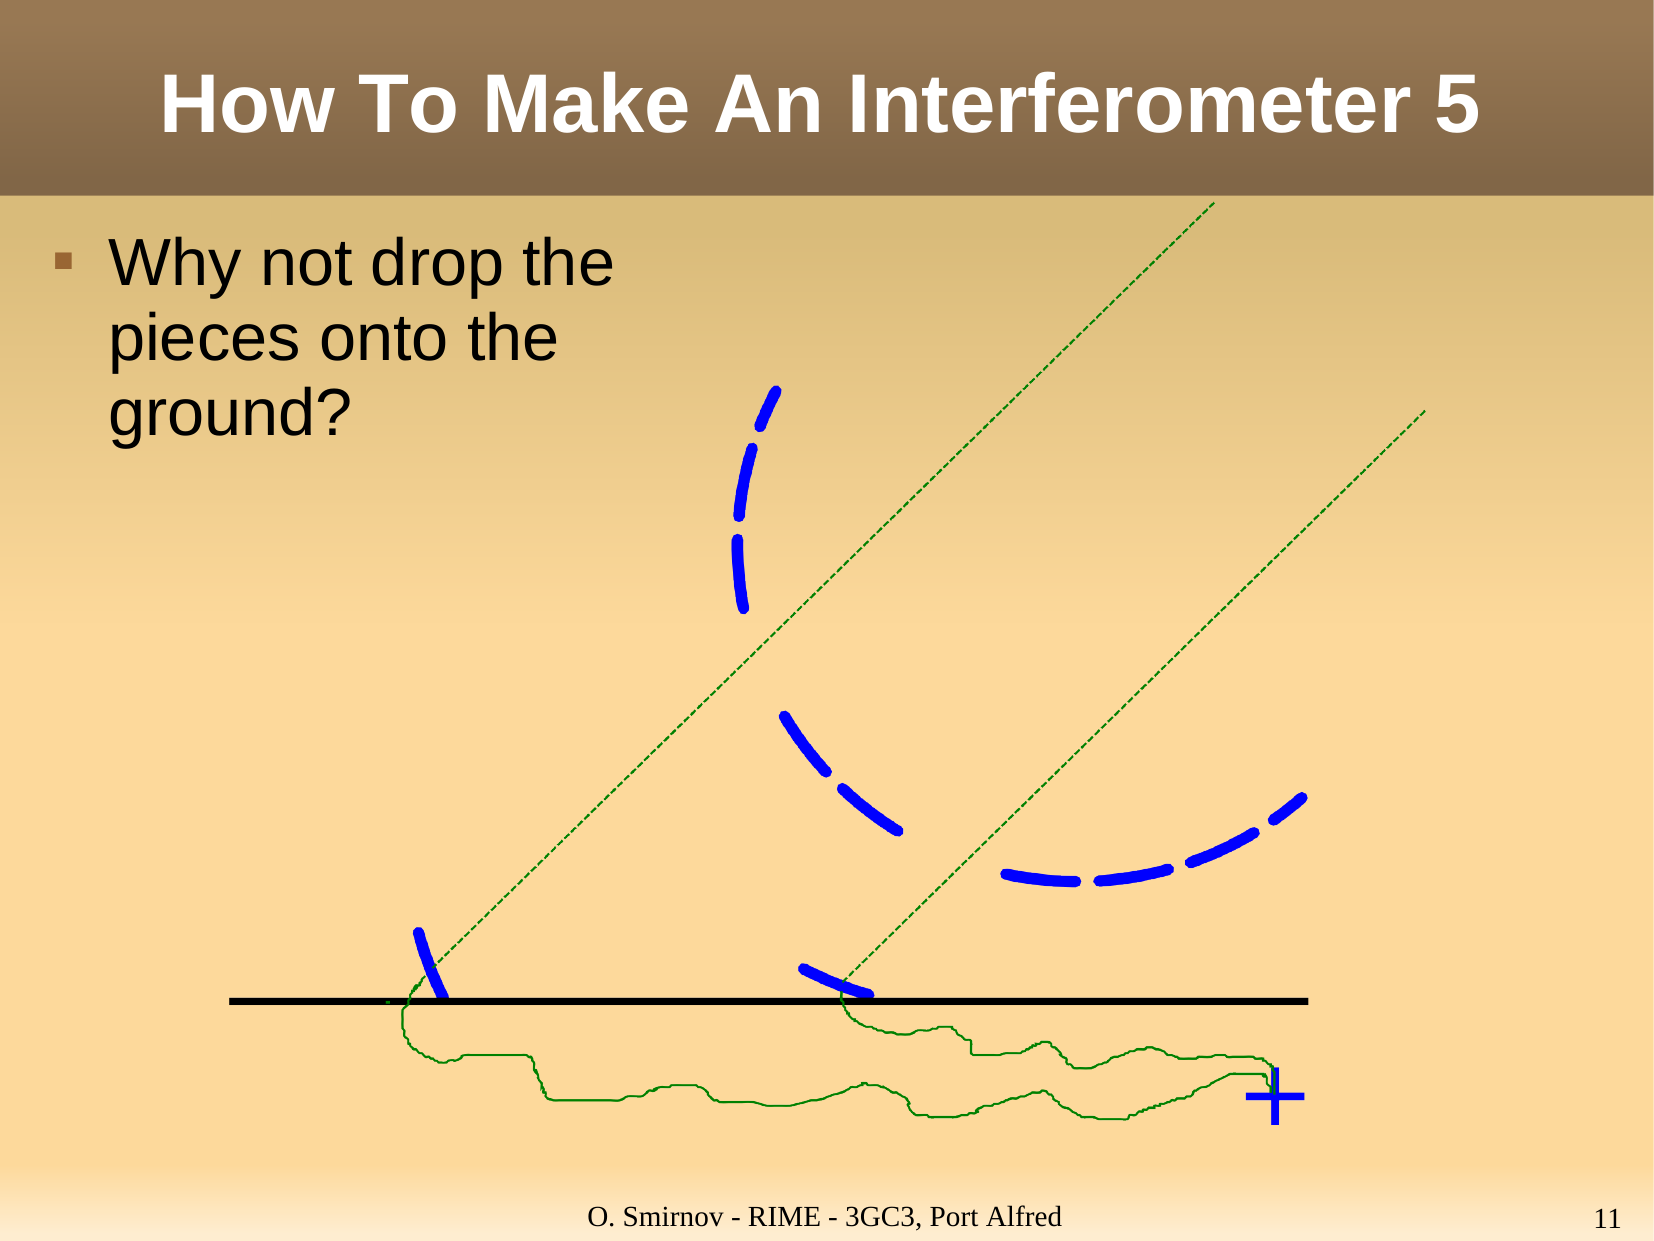

# How To Make An Interferometer 5
Why not drop the
pieces onto the ground?
O. Smirnov - RIME - 3GC3, Port Alfred
11